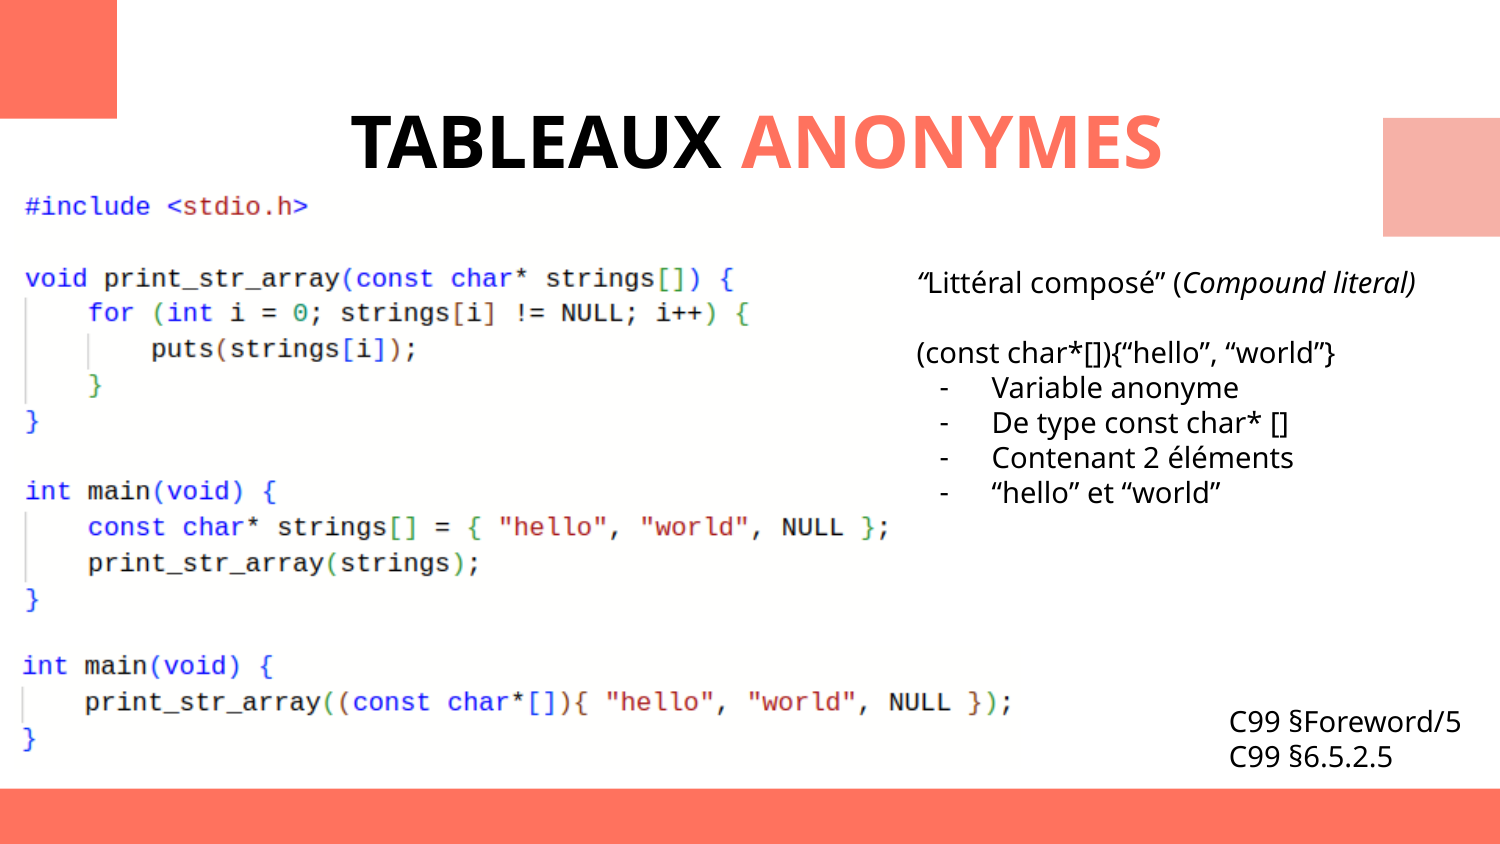

# TABLEAUX ANONYMES
“Littéral composé” (Compound literal)
(const char*[]){“hello”, “world”}
Variable anonyme
De type const char* []
Contenant 2 éléments
“hello” et “world”
C99 §Foreword/5
C99 §6.5.2.5